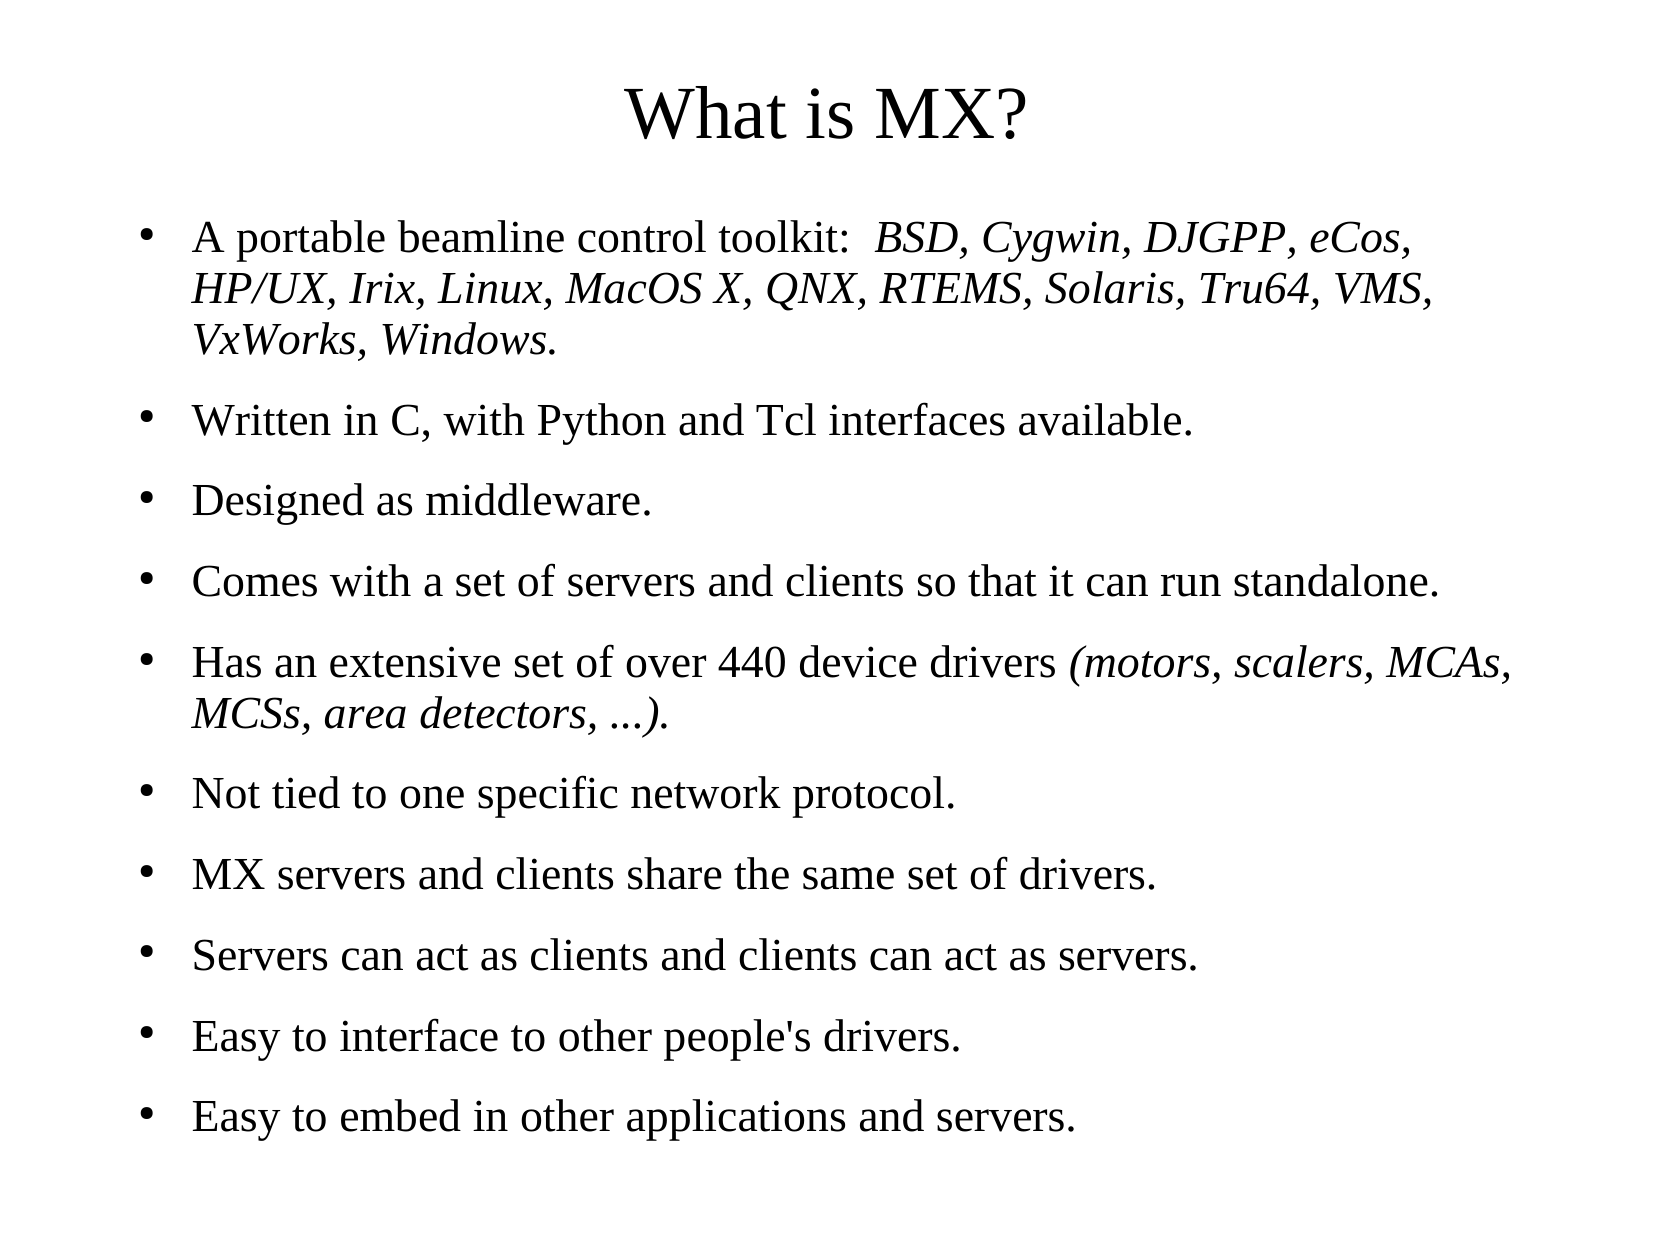

# What is MX?
A portable beamline control toolkit: BSD, Cygwin, DJGPP, eCos, HP/UX, Irix, Linux, MacOS X, QNX, RTEMS, Solaris, Tru64, VMS, VxWorks, Windows.
Written in C, with Python and Tcl interfaces available.
Designed as middleware.
Comes with a set of servers and clients so that it can run standalone.
Has an extensive set of over 440 device drivers (motors, scalers, MCAs, MCSs, area detectors, ...).
Not tied to one specific network protocol.
MX servers and clients share the same set of drivers.
Servers can act as clients and clients can act as servers.
Easy to interface to other people's drivers.
Easy to embed in other applications and servers.